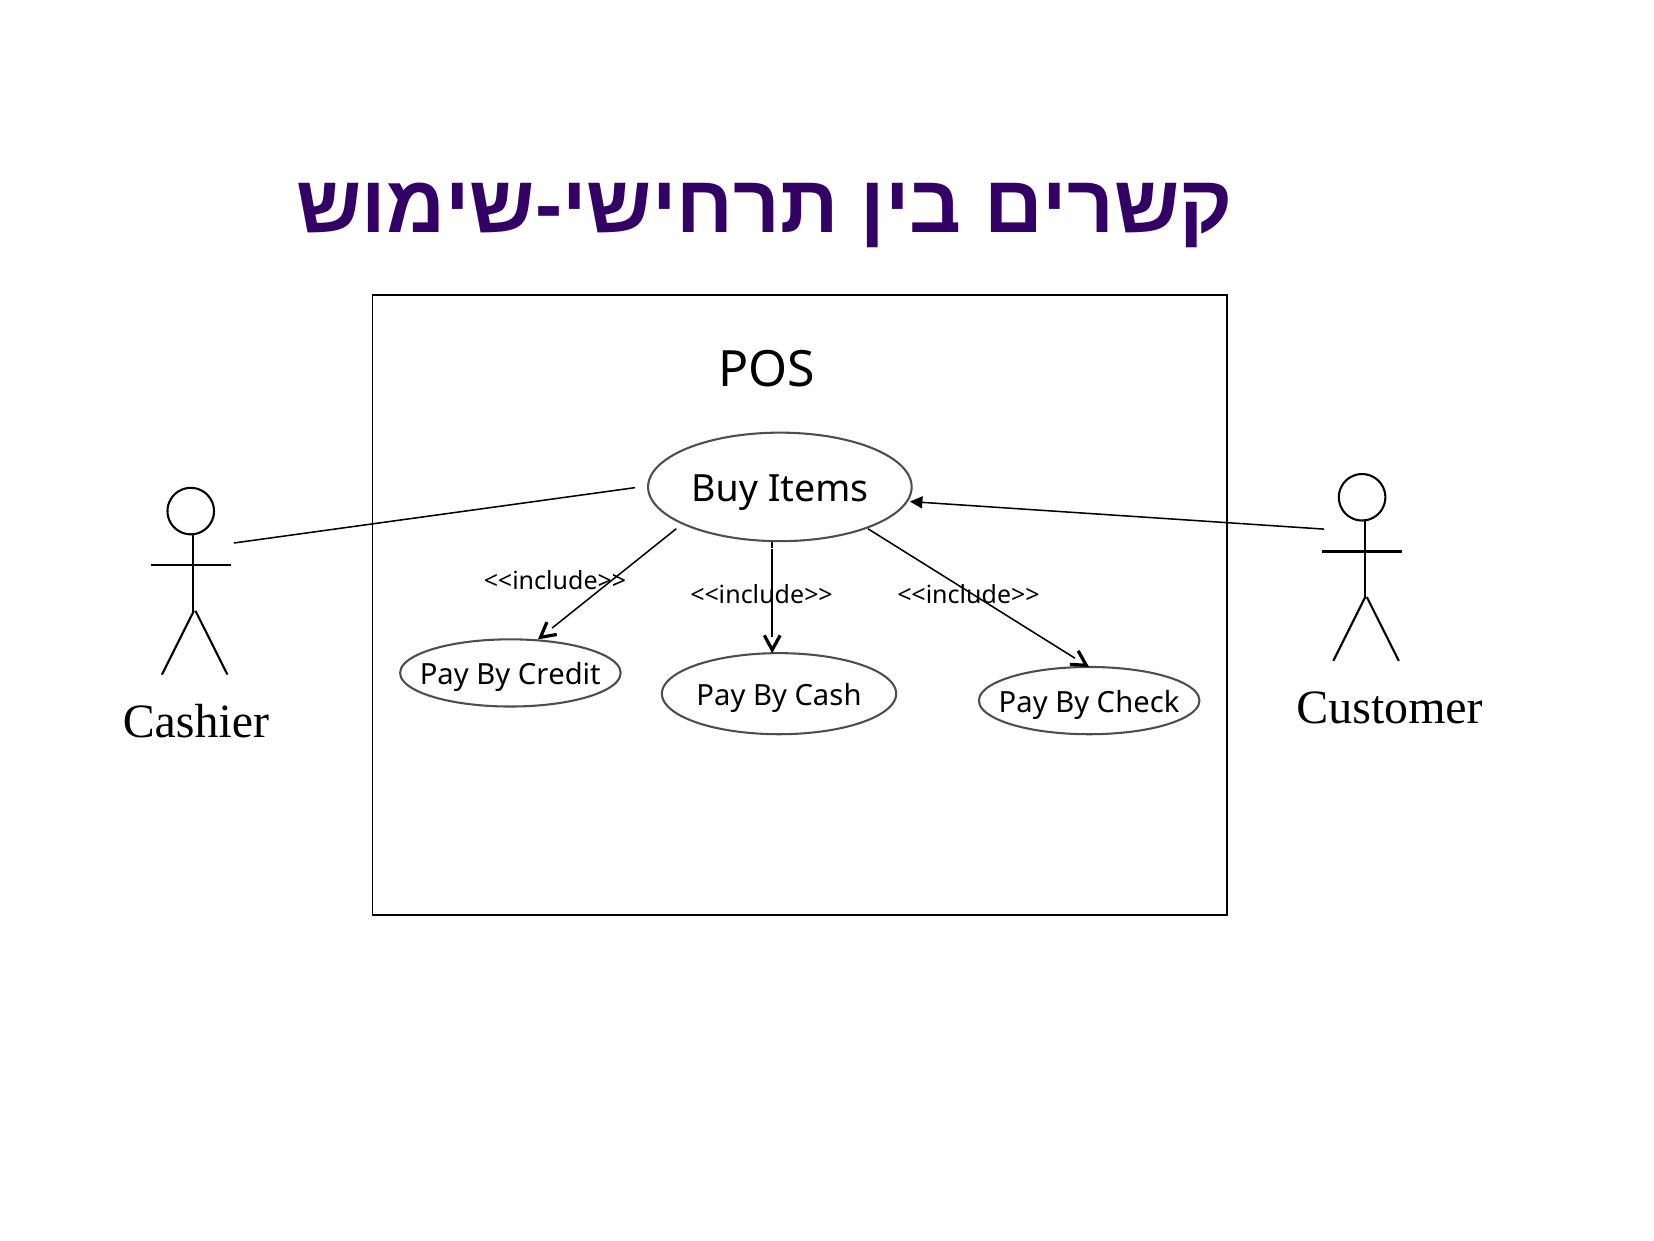

# קשרים בין תרחישי-שימוש
POS
Buy Items
Customer
Cashier
<<include>>
<<include>>
<<include>>
Pay By Credit
Pay By Cash
Pay By Check